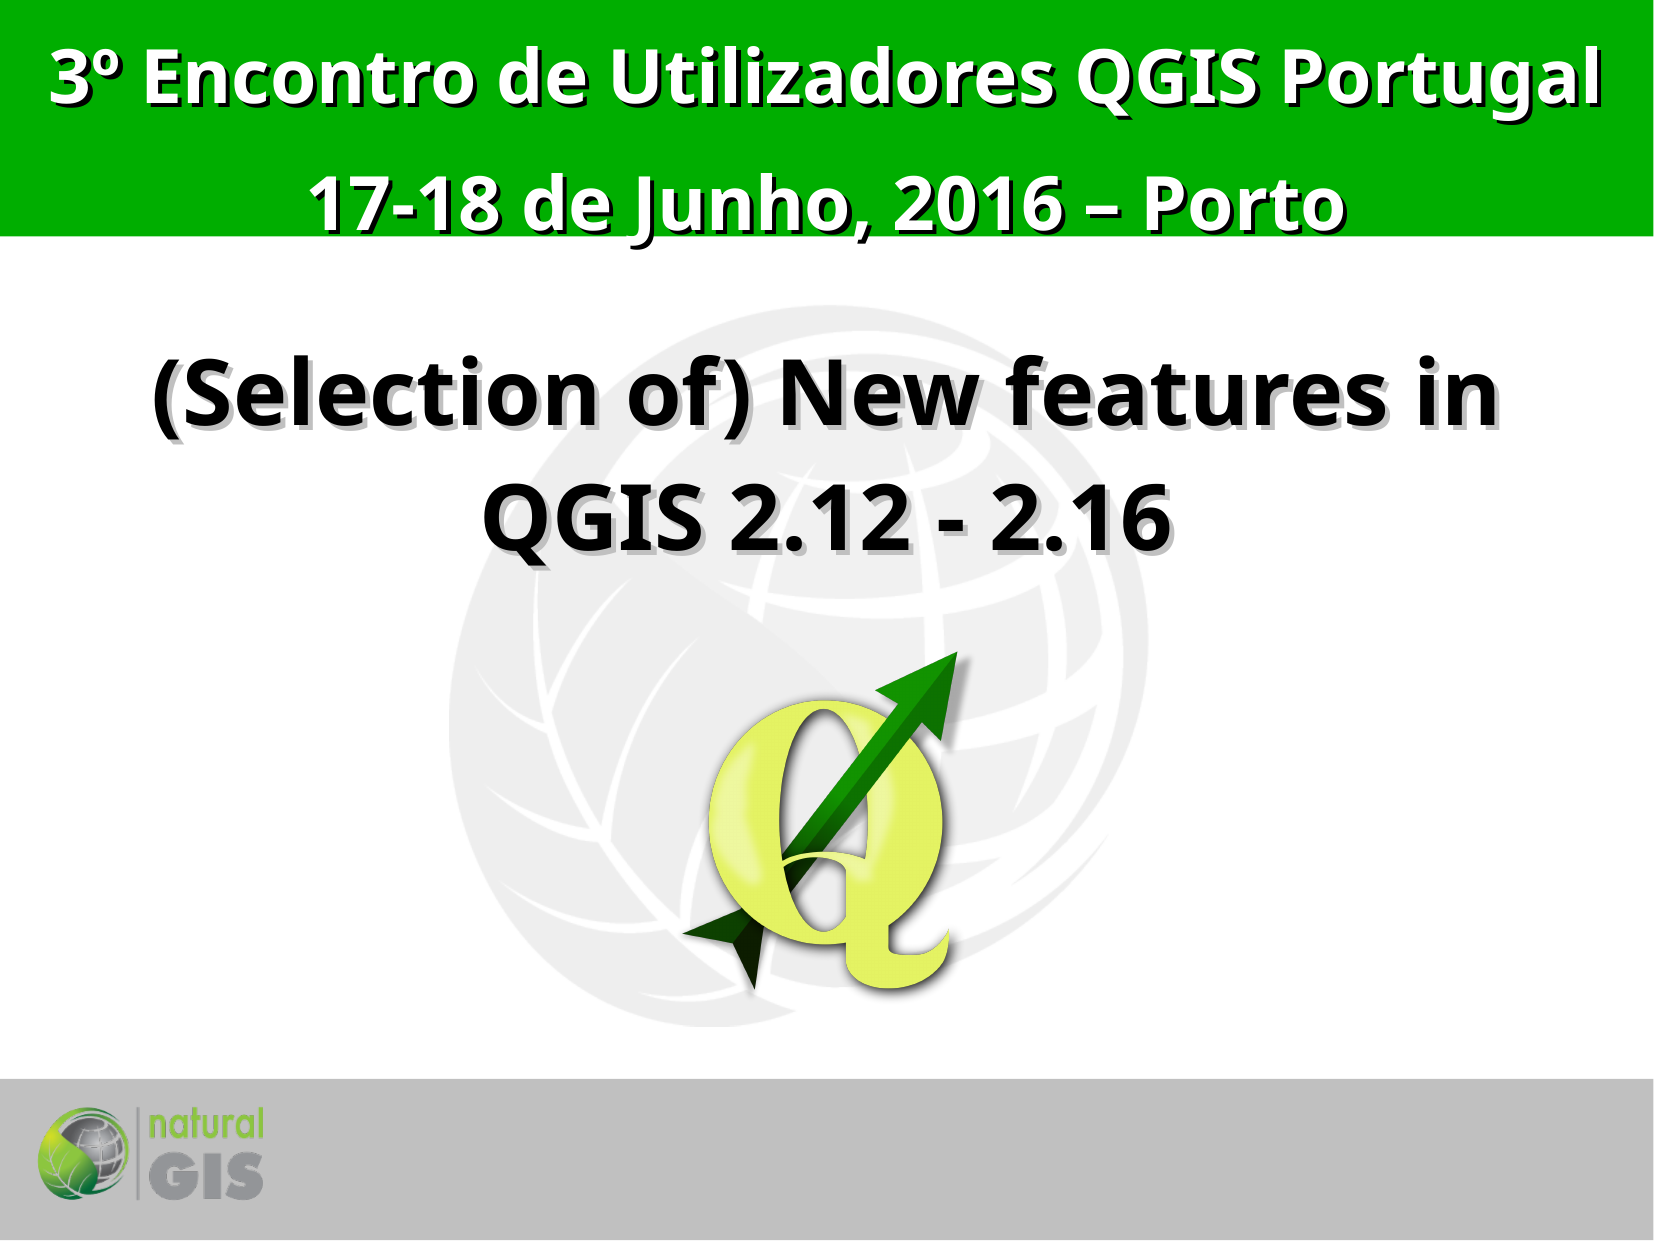

3º Encontro de Utilizadores QGIS Portugal
17-18 de Junho, 2016 – Porto
(Selection of) New features in QGIS 2.12 - 2.16